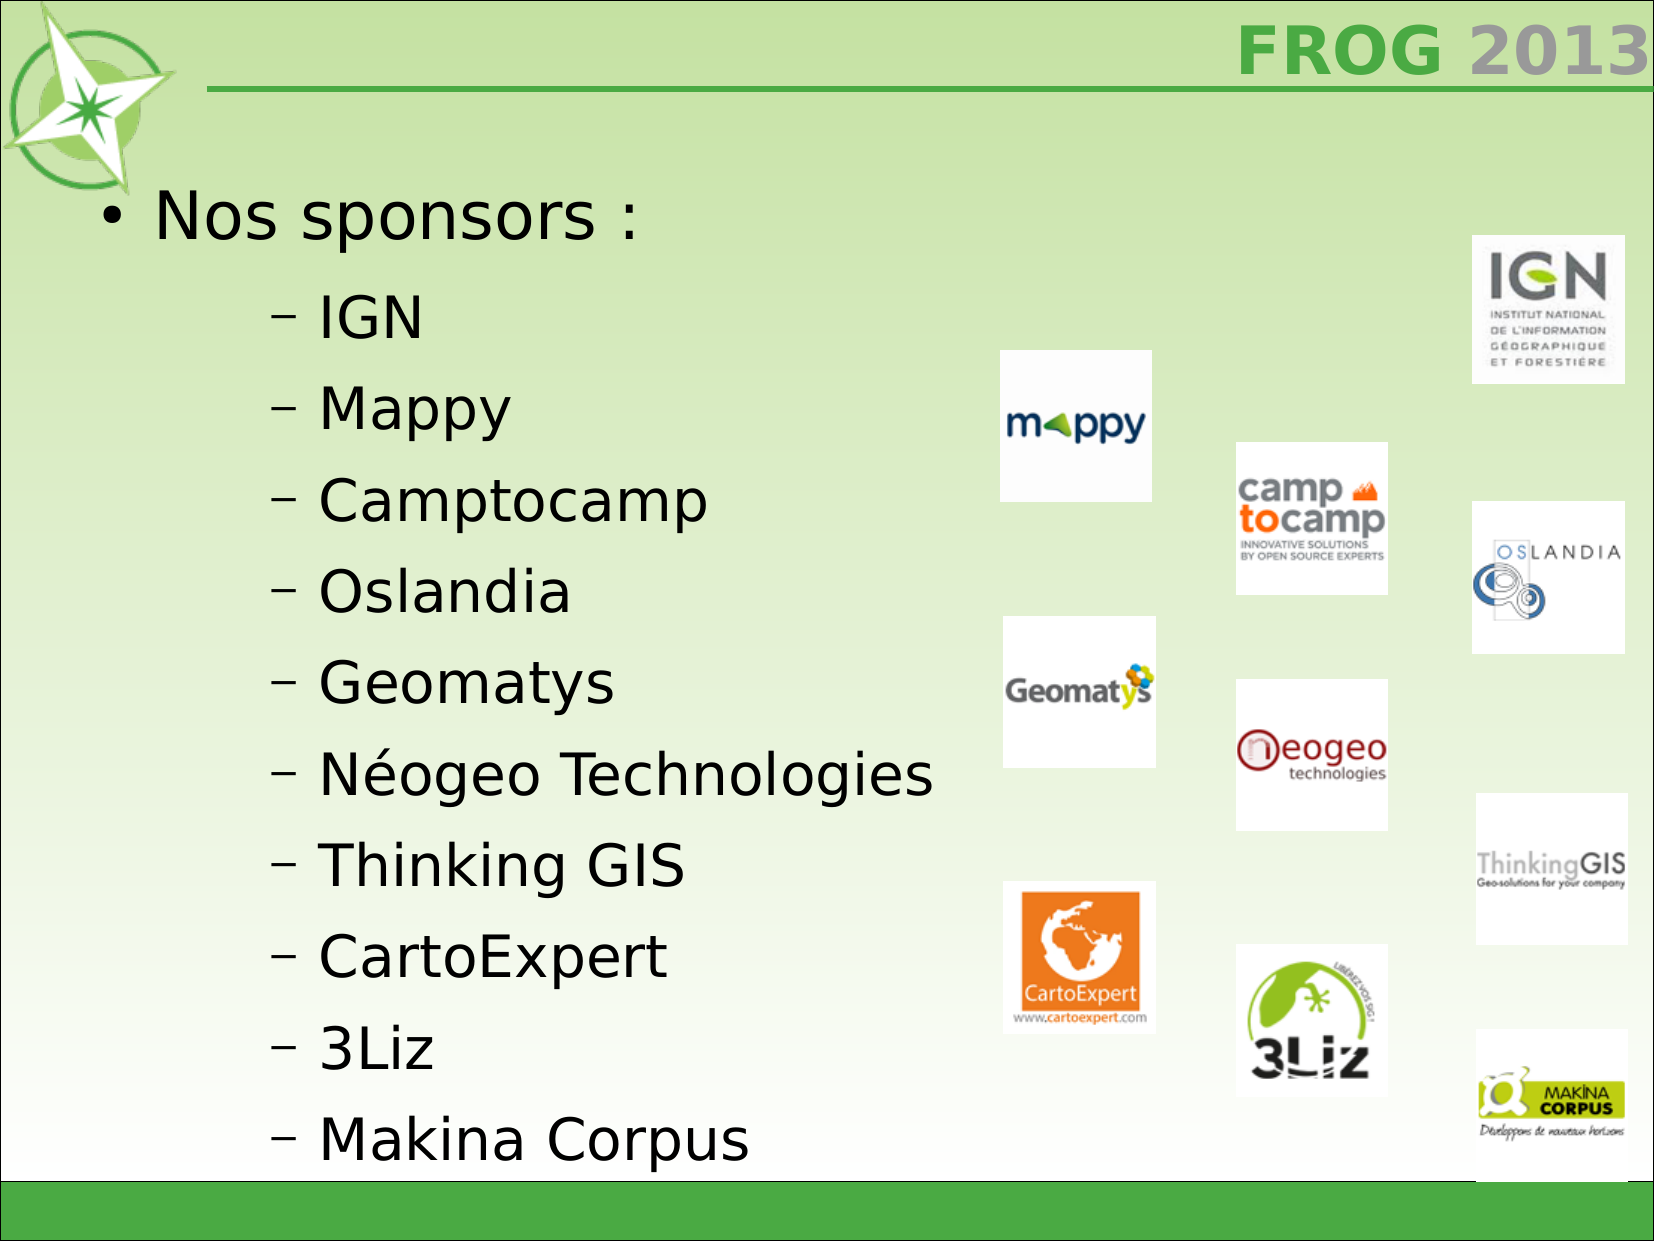

# FROG 2013
Nos sponsors :
IGN
Mappy
Camptocamp
Oslandia
Geomatys
Néogeo Technologies
Thinking GIS
CartoExpert
3Liz
Makina Corpus